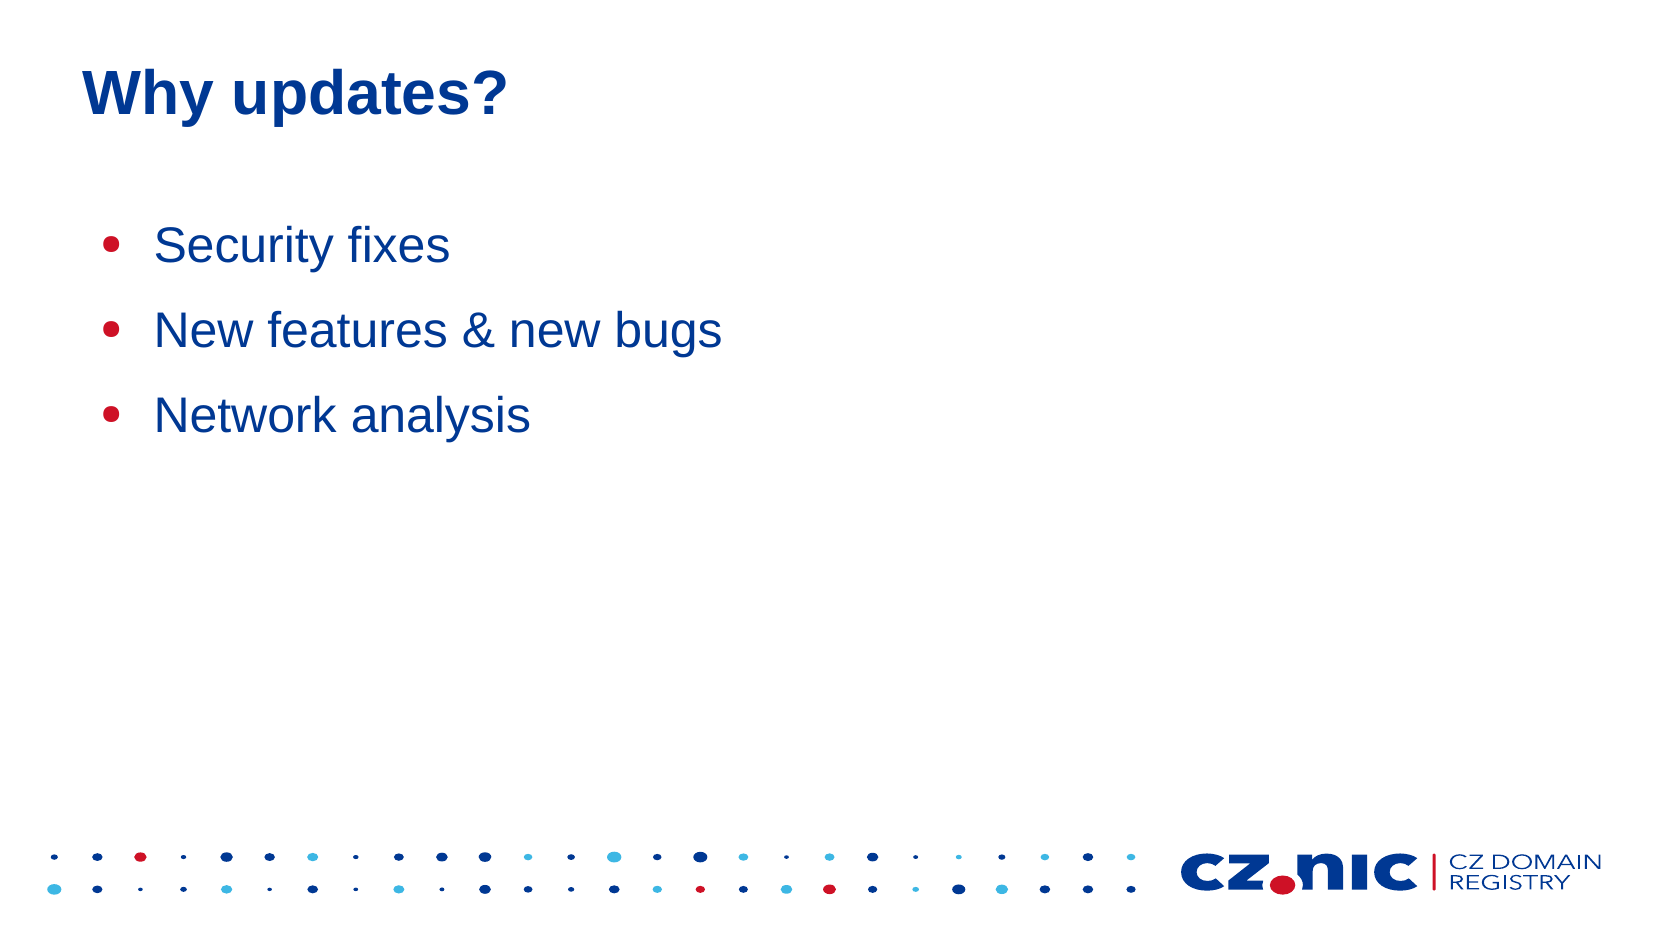

# Why updates?
Security fixes
New features & new bugs
Network analysis